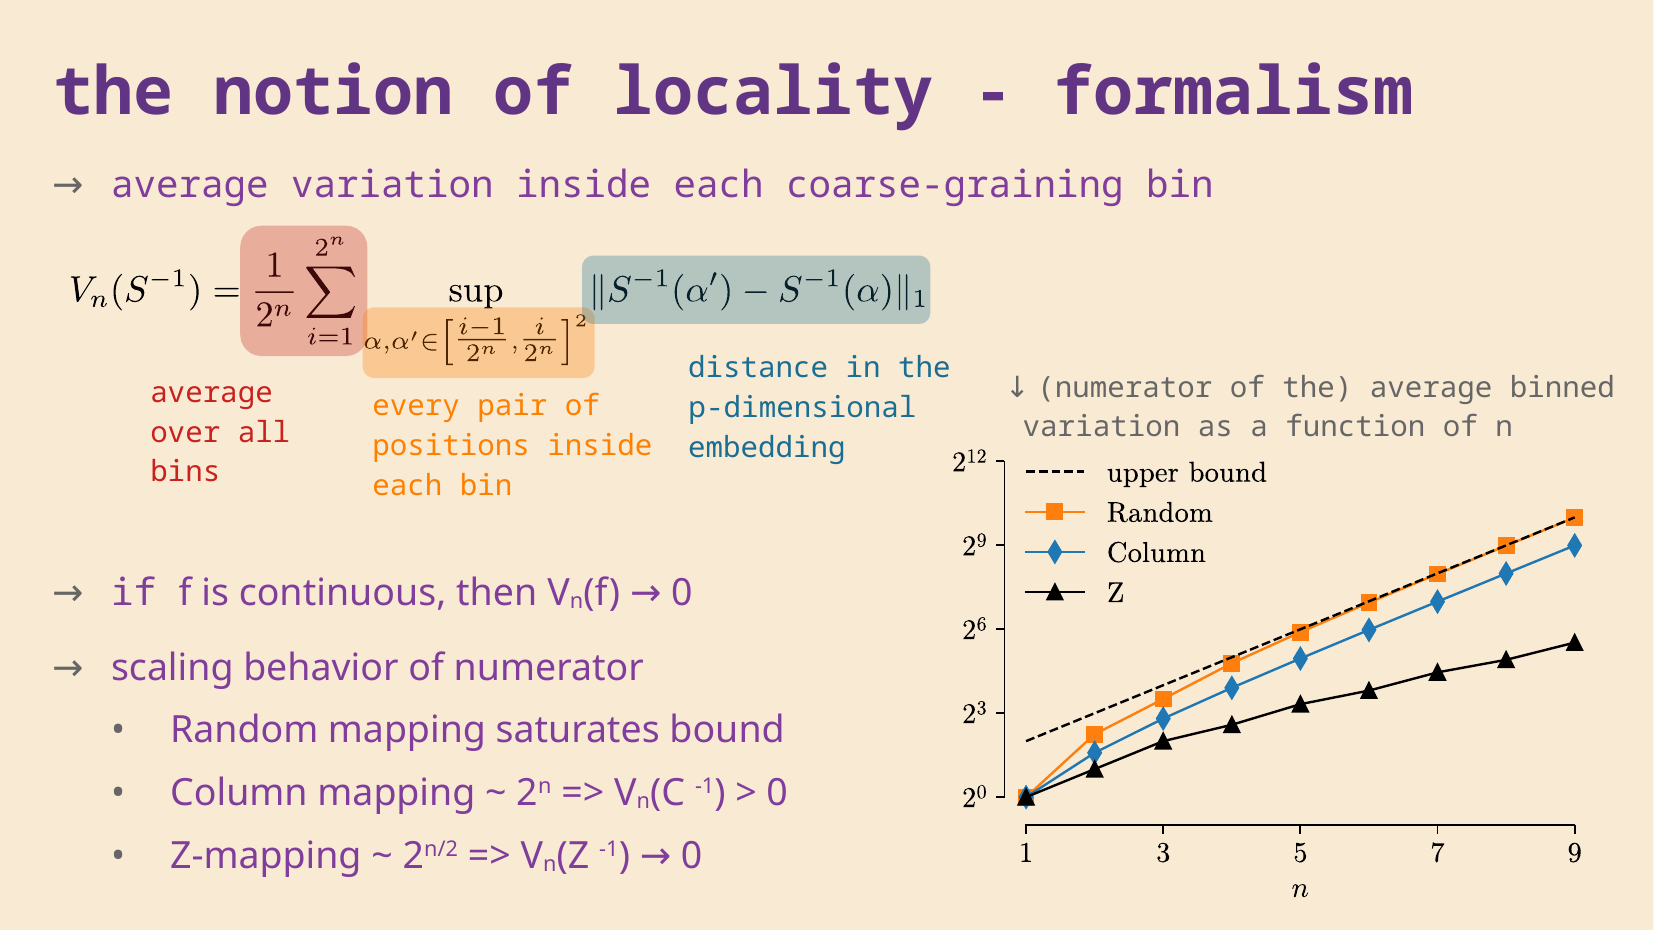

# the notion of locality - formalism
average variation inside each coarse-graining bin
if f is continuous, then Vn(f) → 0
scaling behavior of numerator
Random mapping saturates bound
Column mapping ~ 2n => Vn(C -1) > 0
Z-mapping ~ 2n/2 => Vn(Z -1) → 0
distance in the p-dimensional embedding
↓ (numerator of the) average binned variation as a function of n
average over all bins
every pair of positions inside each bin